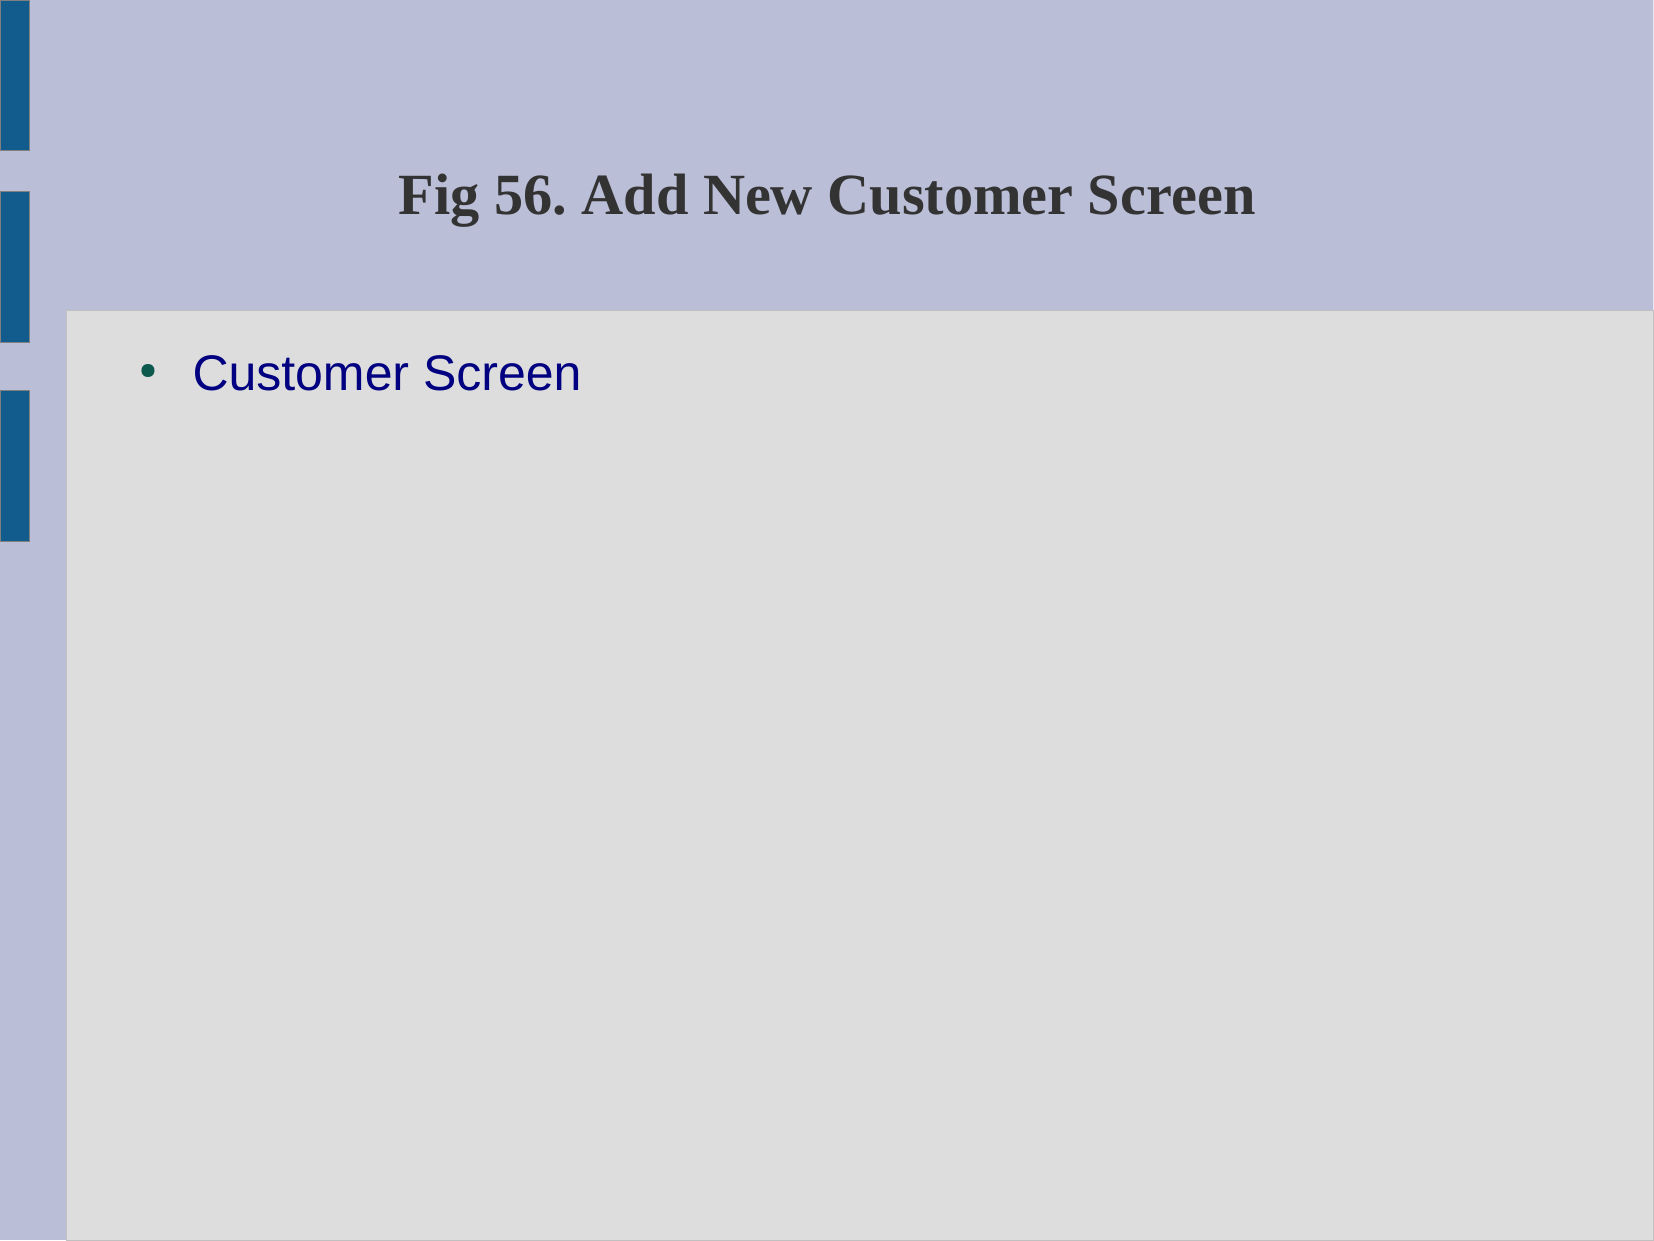

# Fig 56. Add New Customer Screen
Customer Screen